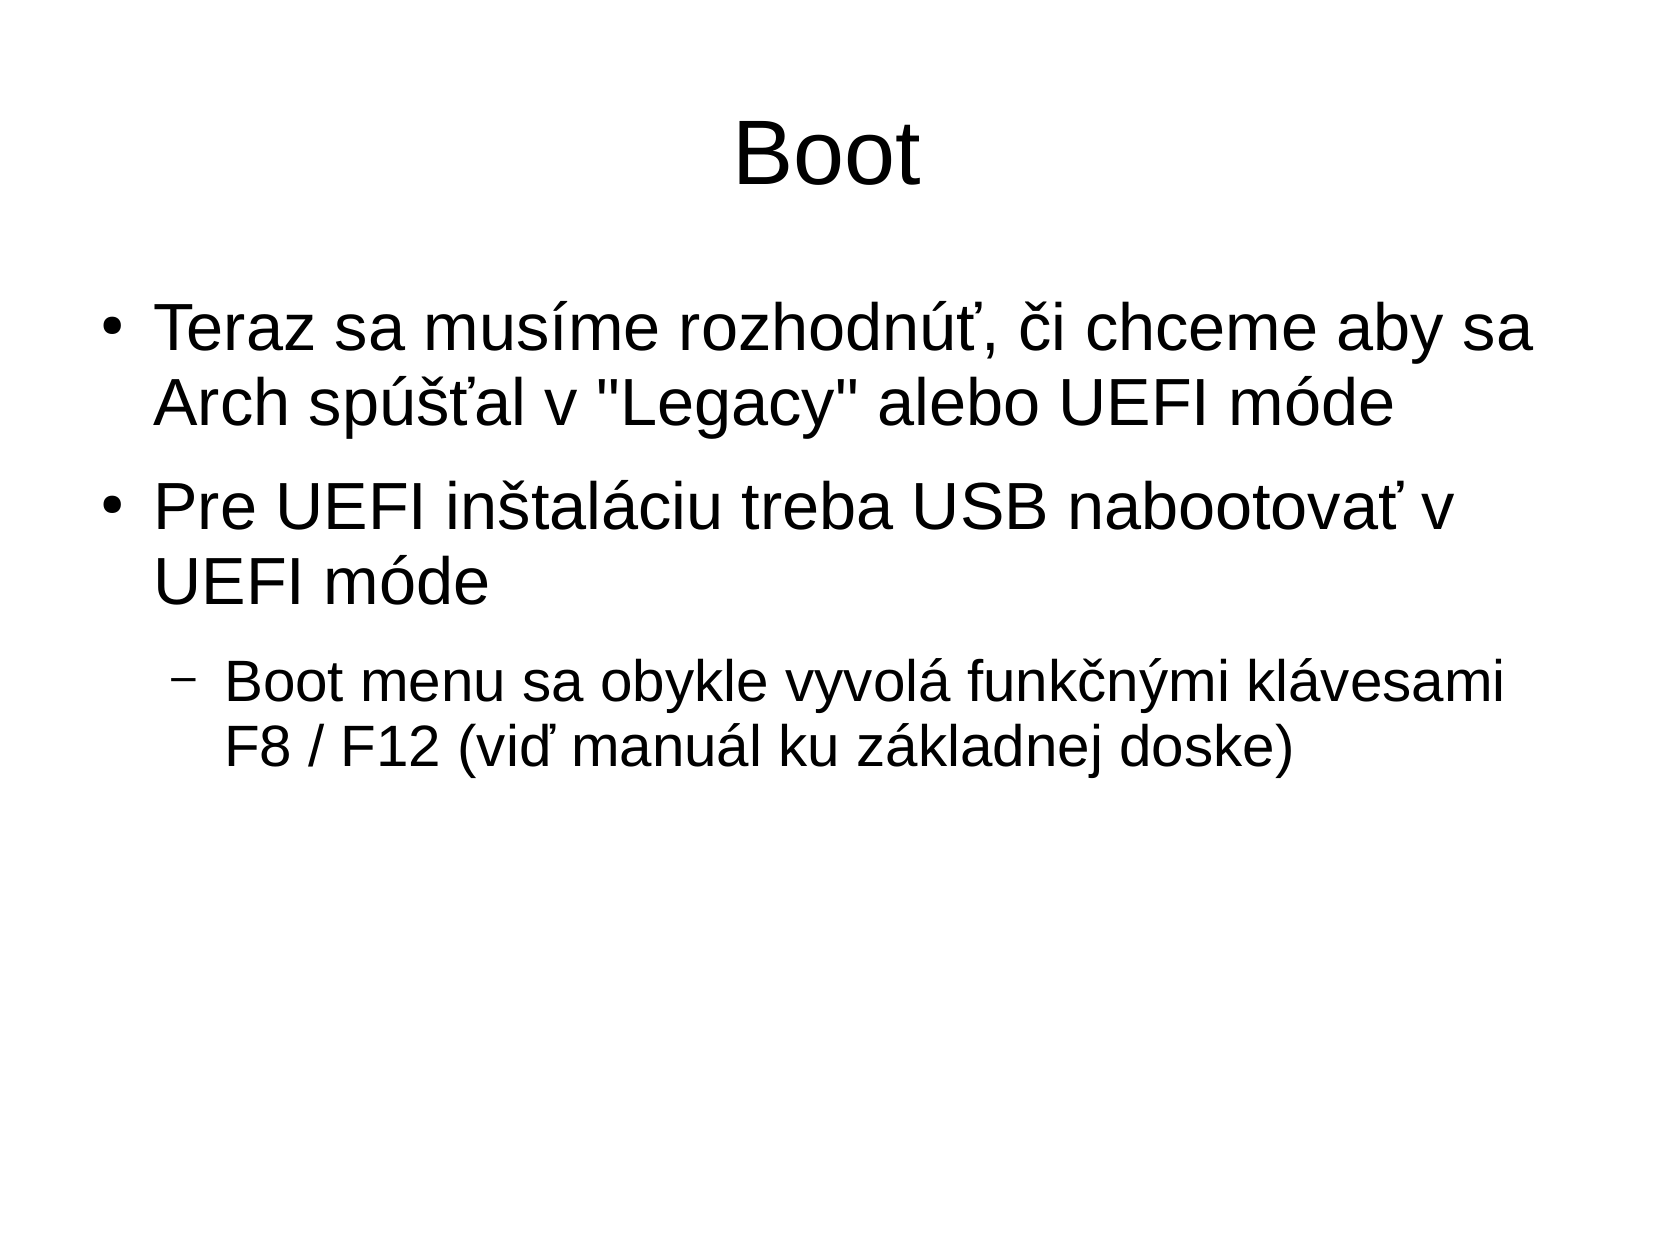

# Boot
Teraz sa musíme rozhodnúť, či chceme aby sa Arch spúšťal v "Legacy" alebo UEFI móde
Pre UEFI inštaláciu treba USB nabootovať v UEFI móde
Boot menu sa obykle vyvolá funkčnými klávesami F8 / F12 (viď manuál ku základnej doske)